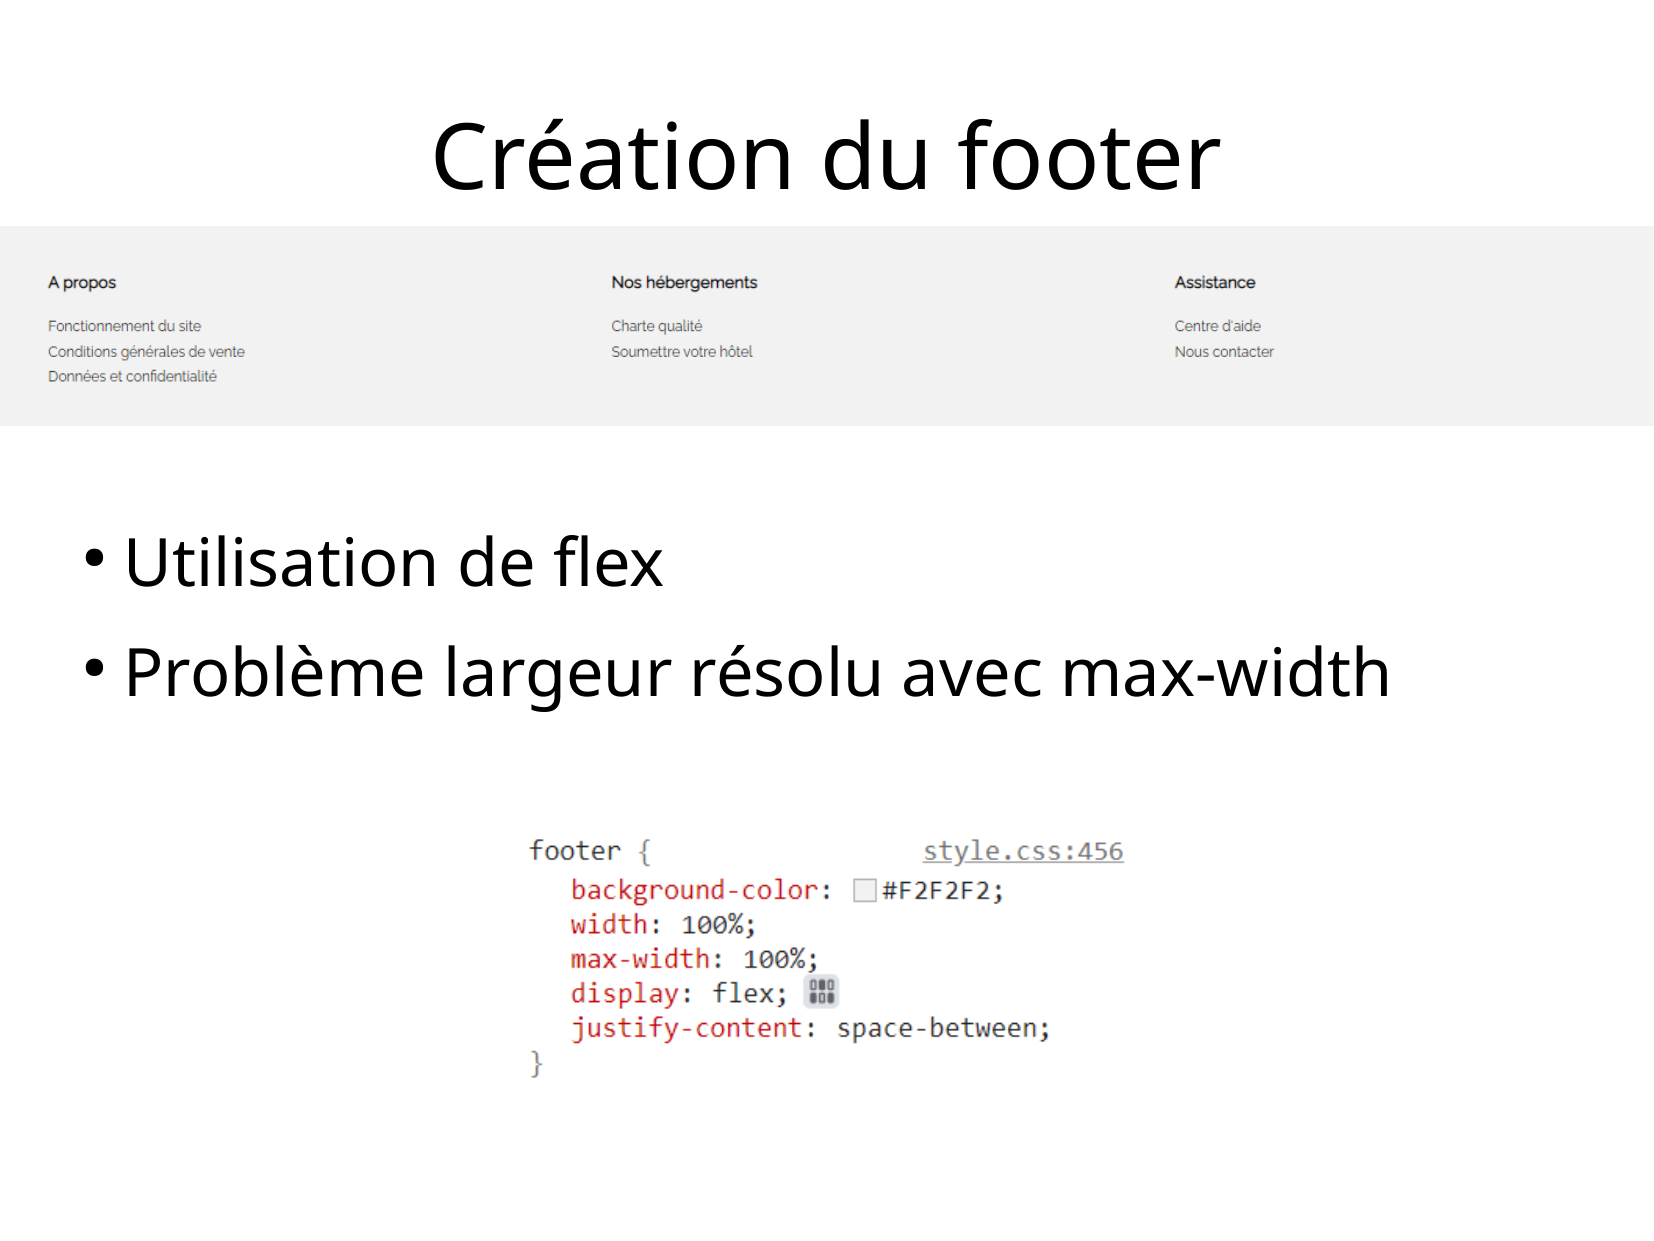

# Création du footer
 Utilisation de flex
 Problème largeur résolu avec max-width